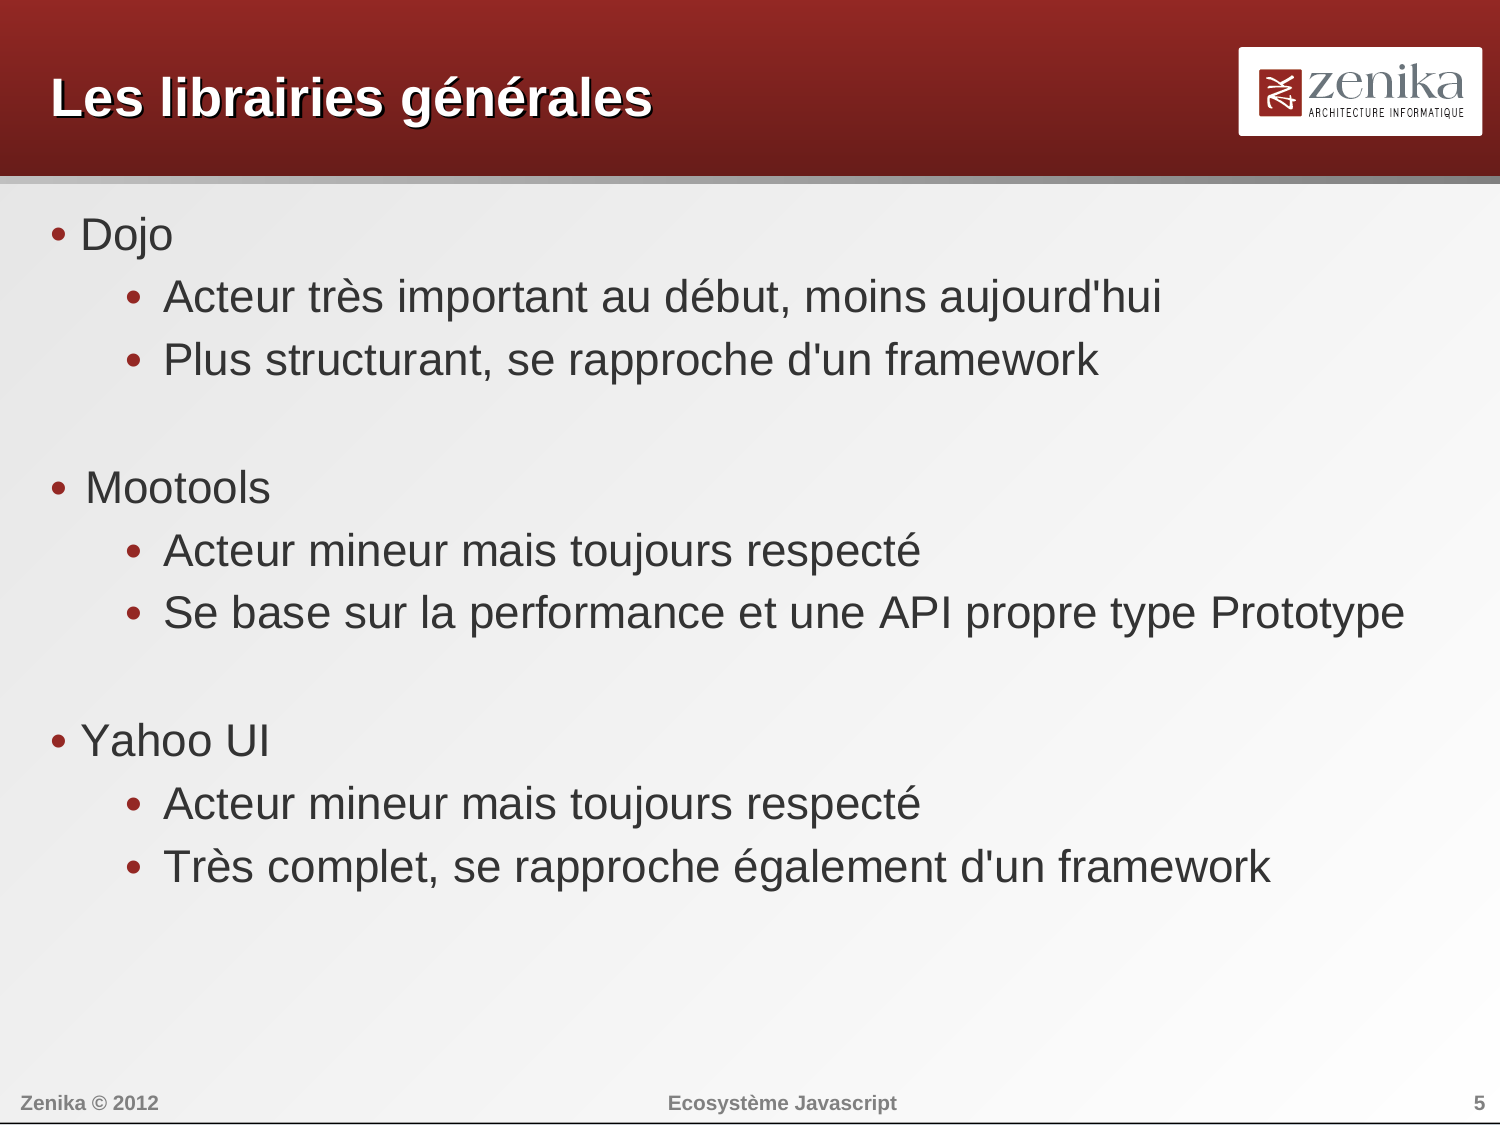

# Les librairies générales
 Dojo
Acteur très important au début, moins aujourd'hui
Plus structurant, se rapproche d'un framework
Mootools
Acteur mineur mais toujours respecté
Se base sur la performance et une API propre type Prototype
 Yahoo UI
Acteur mineur mais toujours respecté
Très complet, se rapproche également d'un framework